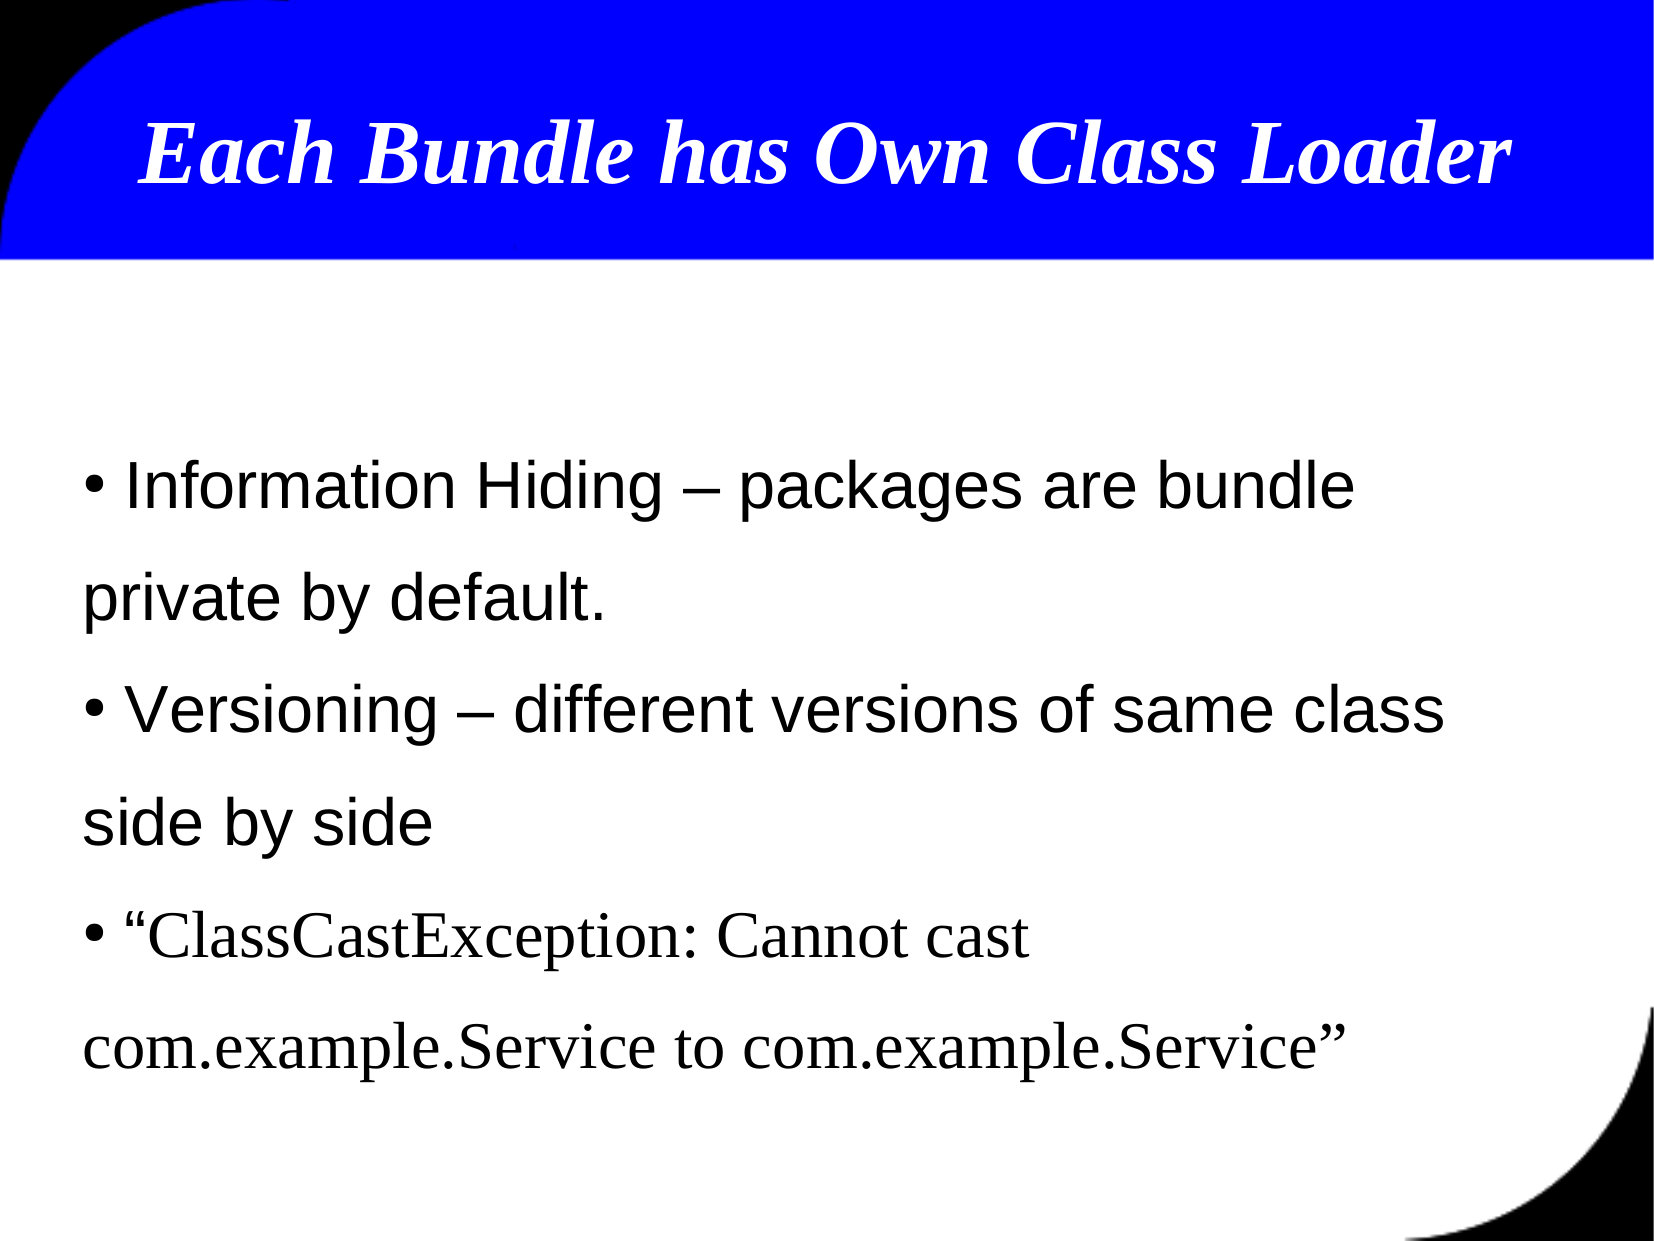

# Each Bundle has Own Class Loader
 Information Hiding – packages are bundle private by default.
 Versioning – different versions of same class side by side
 “ClassCastException: Cannot cast com.example.Service to com.example.Service”